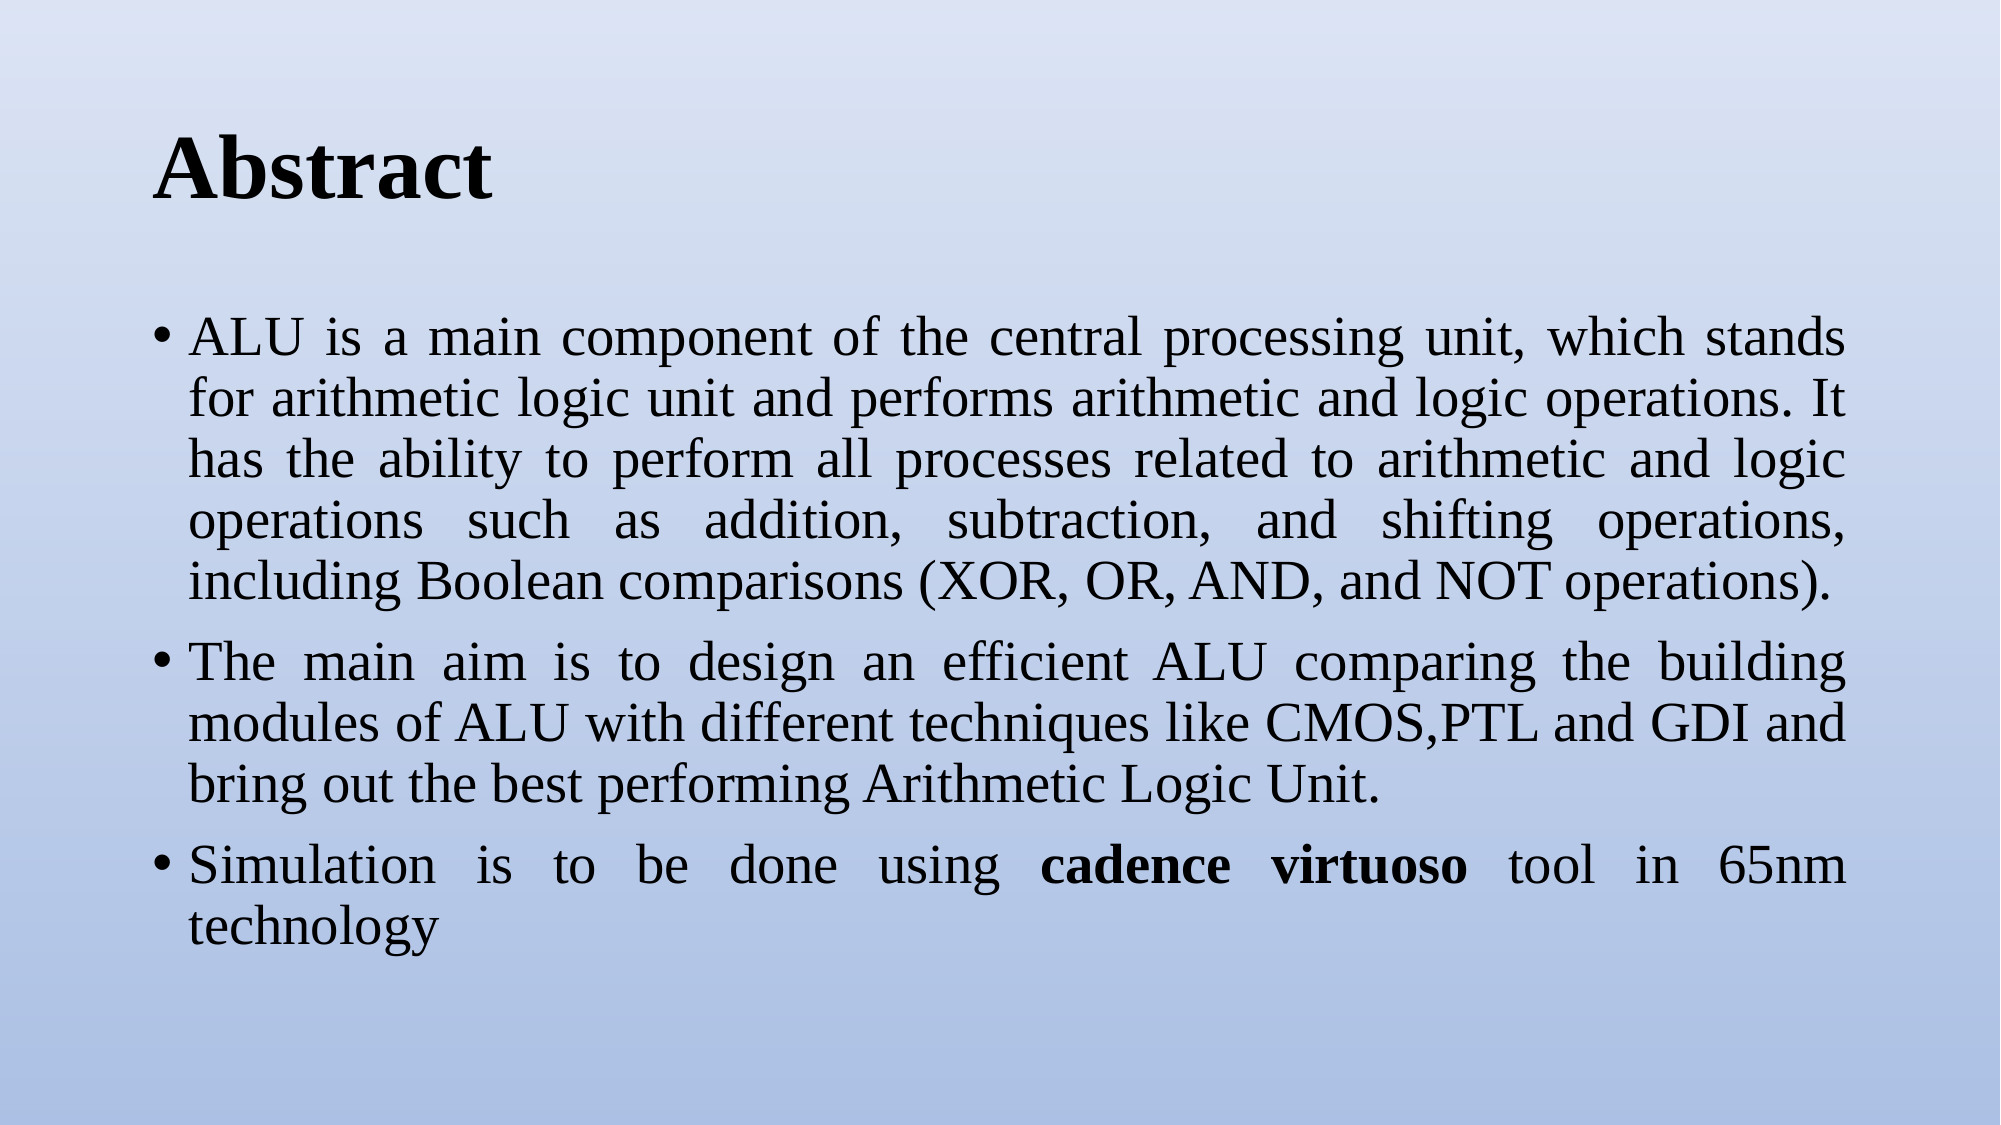

# Abstract
ALU is a main component of the central processing unit, which stands for arithmetic logic unit and performs arithmetic and logic operations. It has the ability to perform all processes related to arithmetic and logic operations such as addition, subtraction, and shifting operations, including Boolean comparisons (XOR, OR, AND, and NOT operations).
The main aim is to design an efficient ALU comparing the building modules of ALU with different techniques like CMOS,PTL and GDI and bring out the best performing Arithmetic Logic Unit.
Simulation is to be done using cadence virtuoso tool in 65nm technology